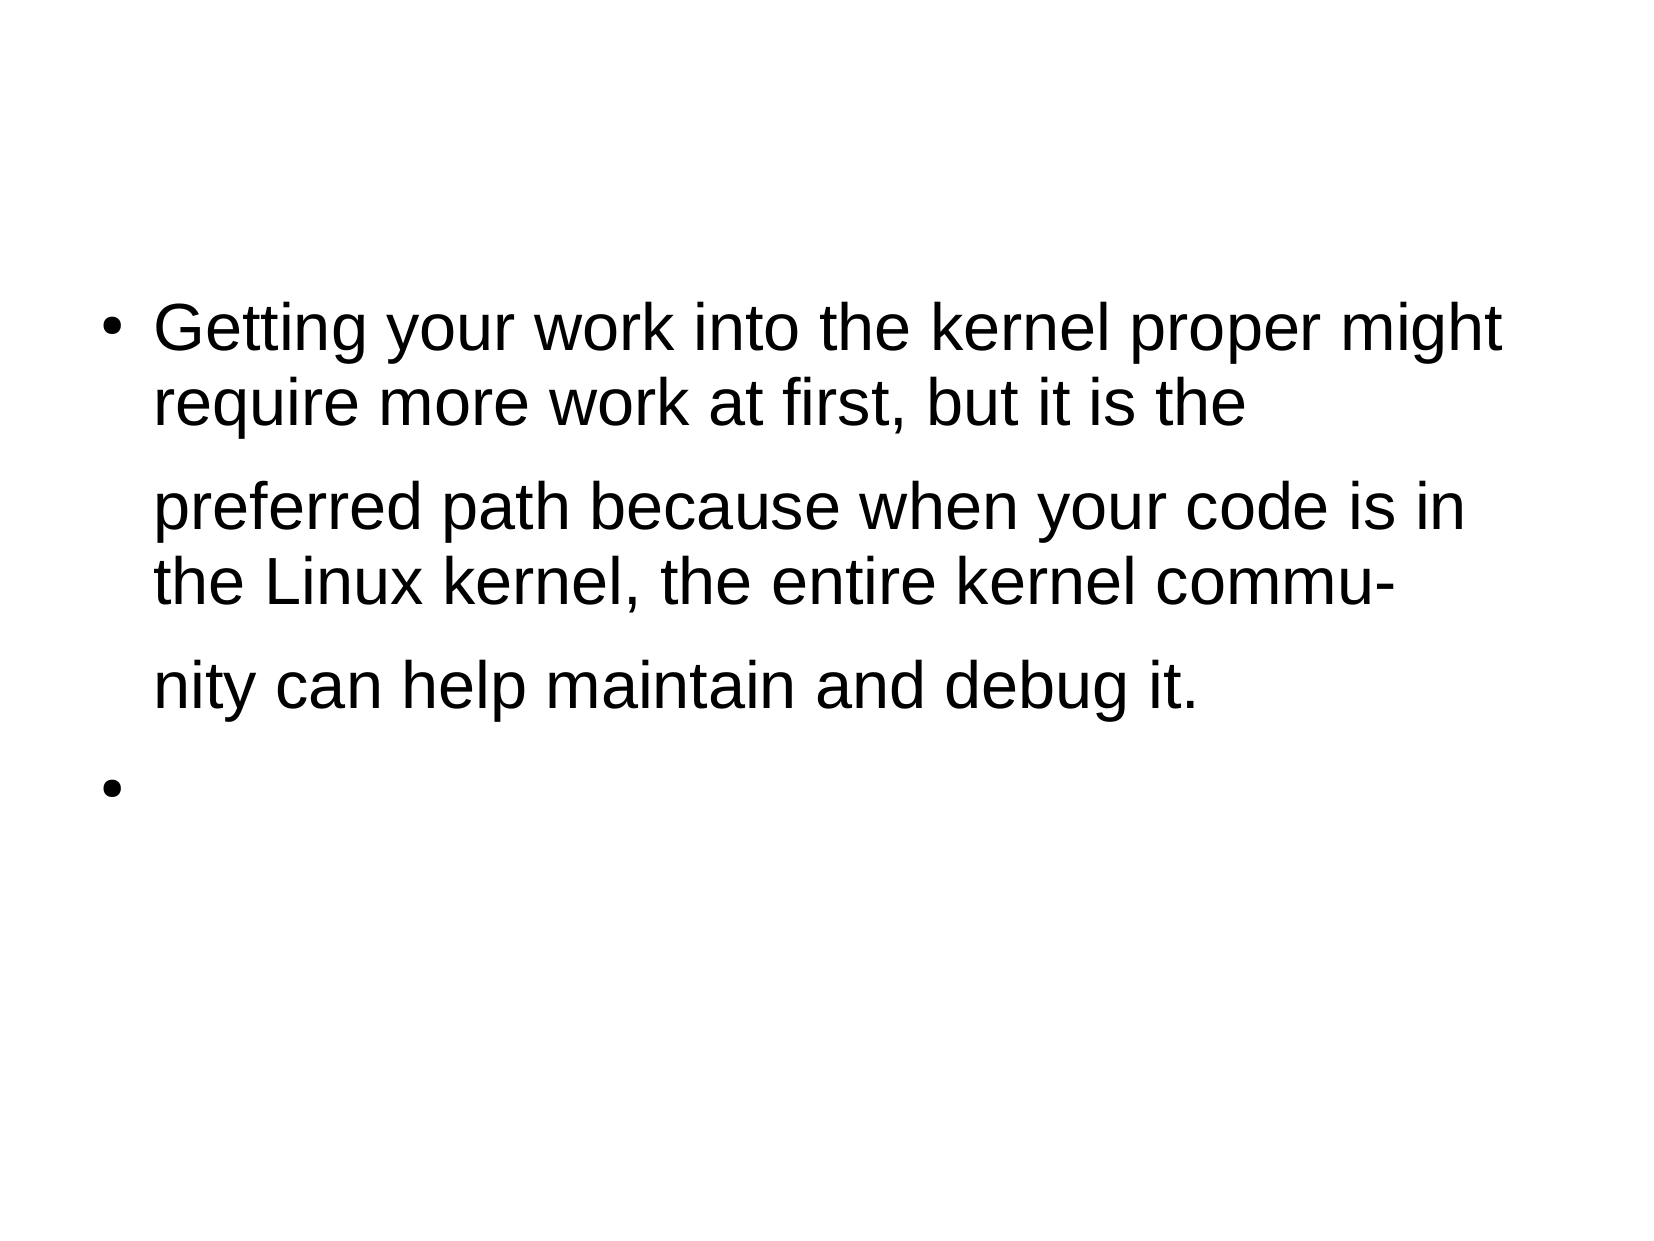

#
Getting your work into the kernel proper might require more work at first, but it is the
preferred path because when your code is in the Linux kernel, the entire kernel commu-
nity can help maintain and debug it.